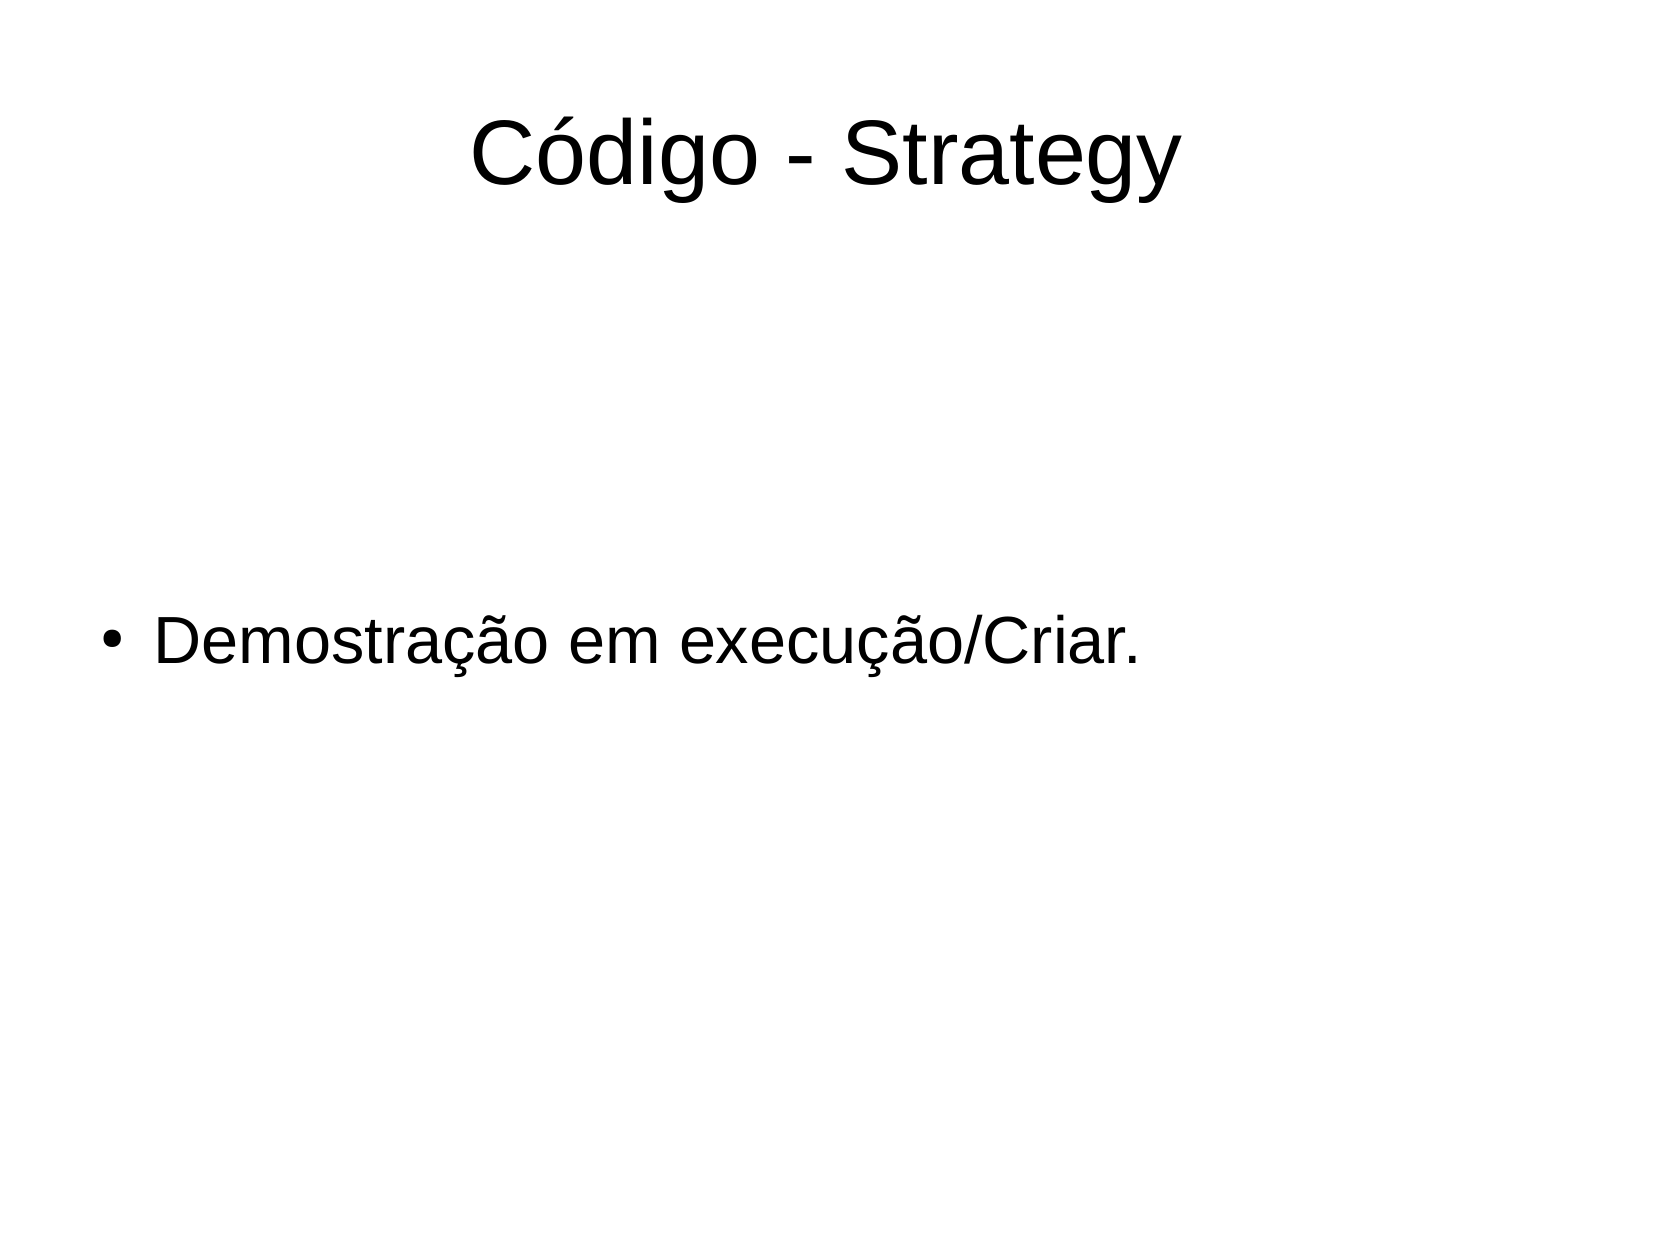

# Código - Strategy
Demostração em execução/Criar.